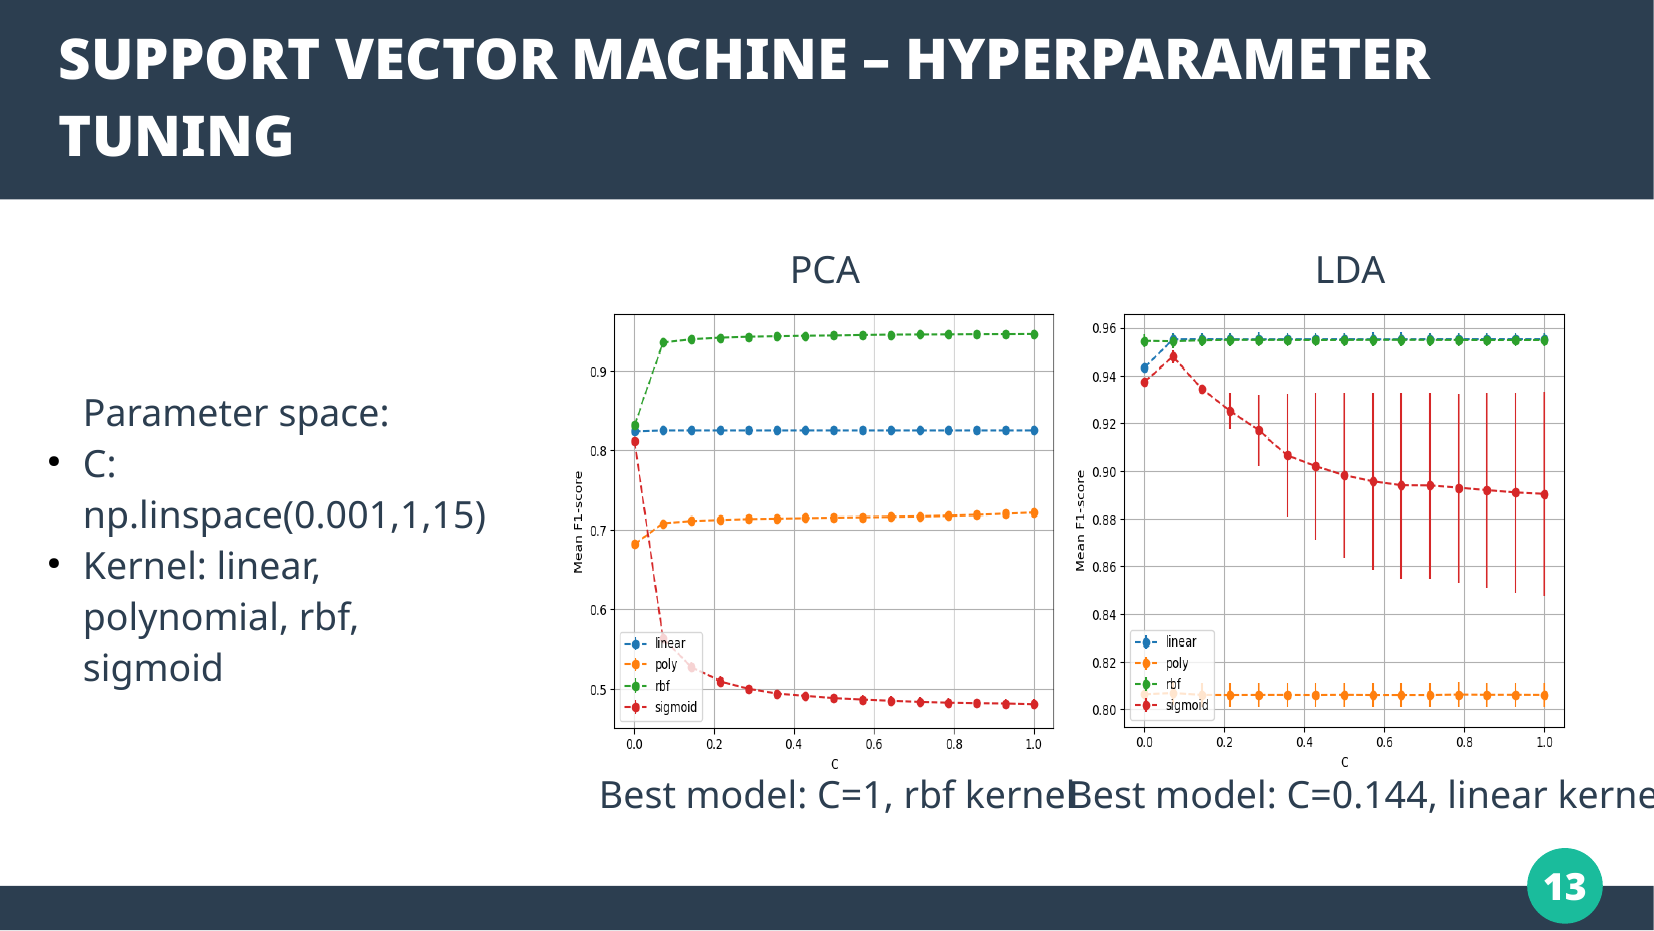

# SUPPORT VECTOR MACHINE – HYPERPARAMETER TUNING
PCA
LDA
Parameter space:
C: np.linspace(0.001,1,15)
Kernel: linear, polynomial, rbf, sigmoid
Best model: C=0.144, linear kernel
Best model: C=1, rbf kernel